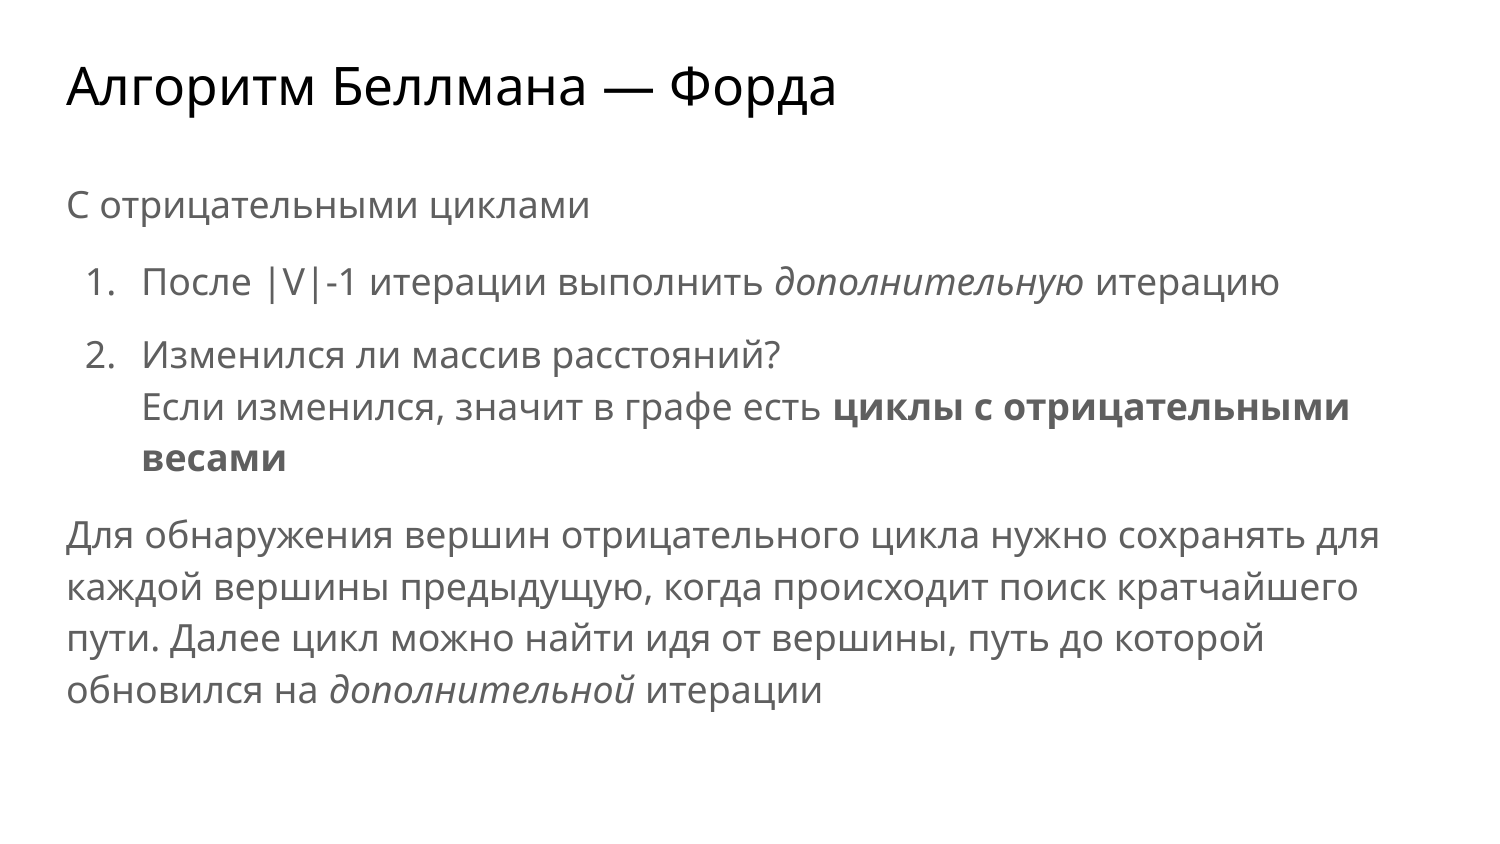

# Алгоритм Беллмана — Форда
С отрицательными циклами
После |V|-1 итерации выполнить дополнительную итерацию
Изменился ли массив расстояний?
Если изменился, значит в графе есть циклы с отрицательными весами
Для обнаружения вершин отрицательного цикла нужно сохранять для каждой вершины предыдущую, когда происходит поиск кратчайшего пути. Далее цикл можно найти идя от вершины, путь до которой обновился на дополнительной итерации